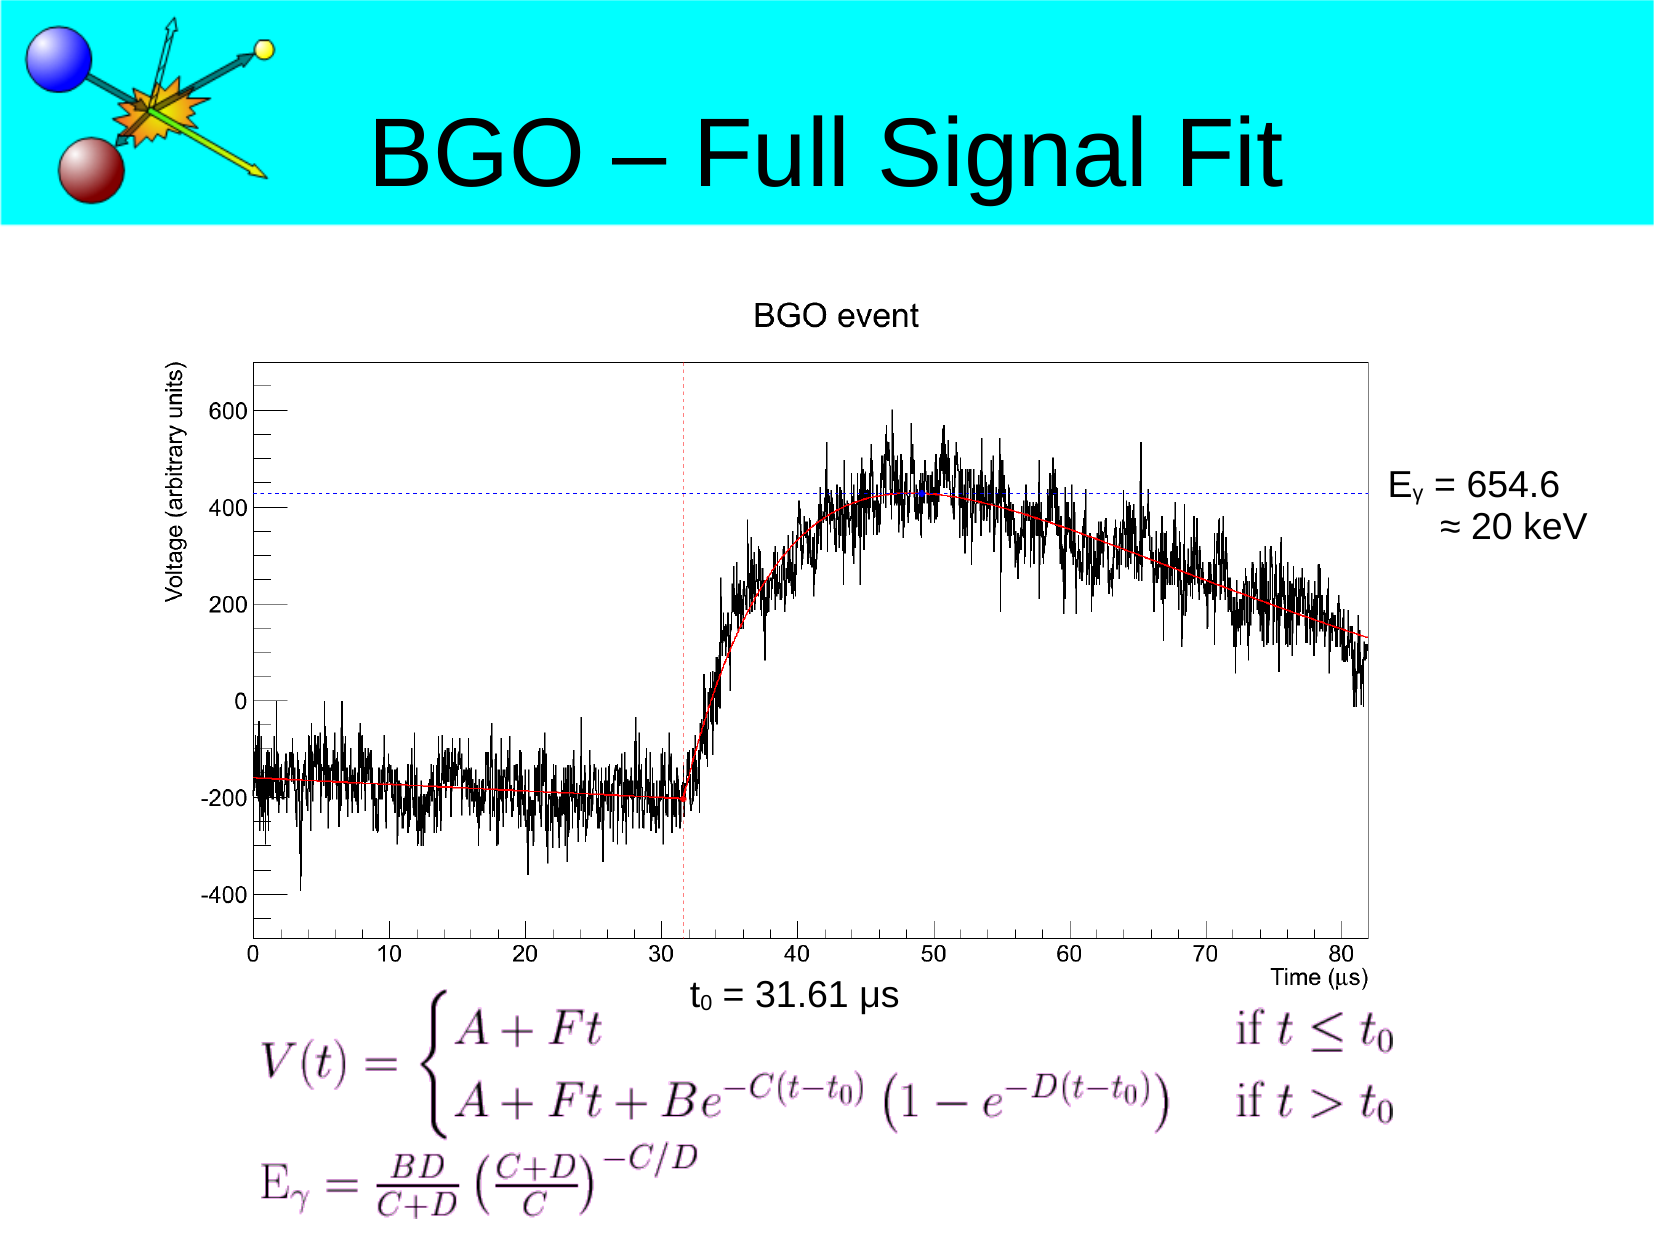

# BGO – Full Signal Fit
Eγ = 654.6
 ≈ 20 keV
t0 = 31.61 μs